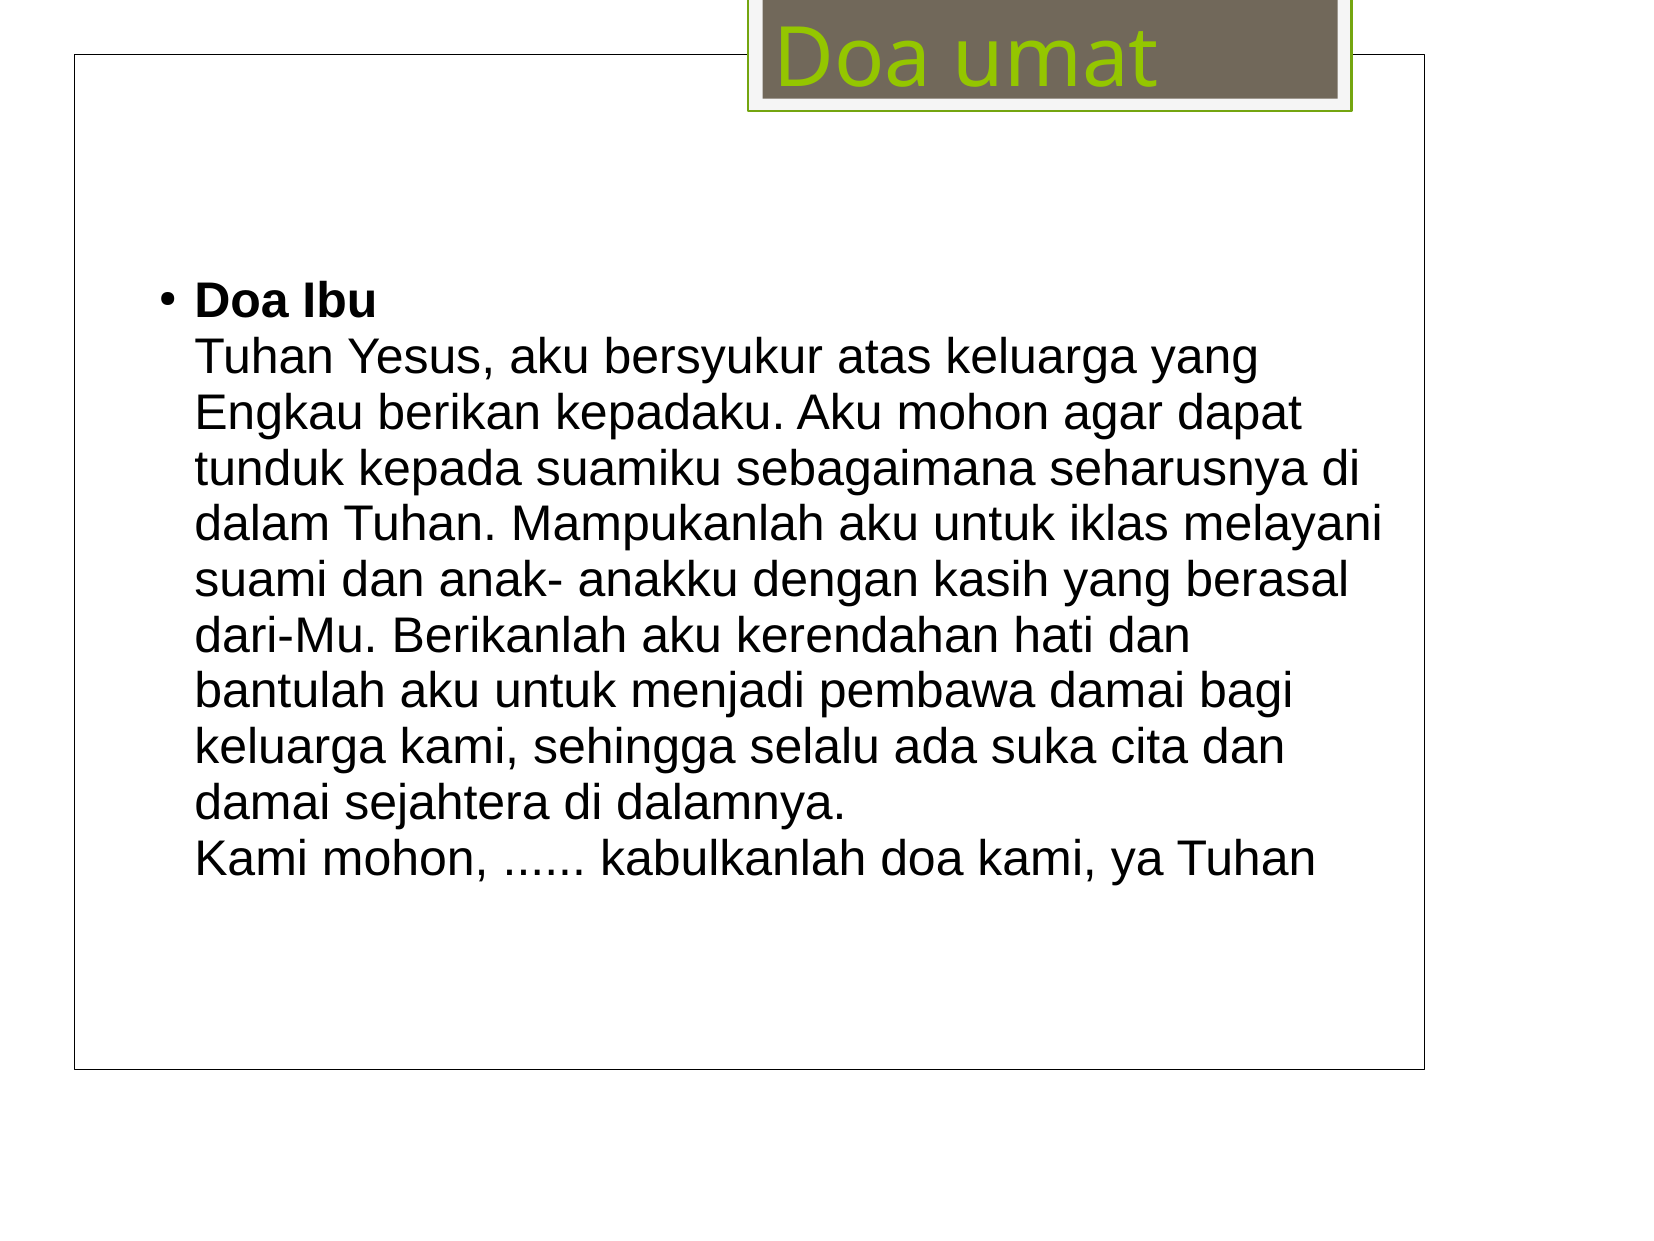

# Doa umat
Doa Ibu
Tuhan Yesus, aku bersyukur atas keluarga yang Engkau berikan kepadaku. Aku mohon agar dapat tunduk kepada suamiku sebagaimana seharusnya di dalam Tuhan. Mampukanlah aku untuk iklas melayani
suami dan anak- anakku dengan kasih yang berasal dari-Mu. Berikanlah aku kerendahan hati dan bantulah aku untuk menjadi pembawa damai bagi keluarga kami, sehingga selalu ada suka cita dan damai sejahtera di dalamnya.
Kami mohon, ...... kabulkanlah doa kami, ya Tuhan